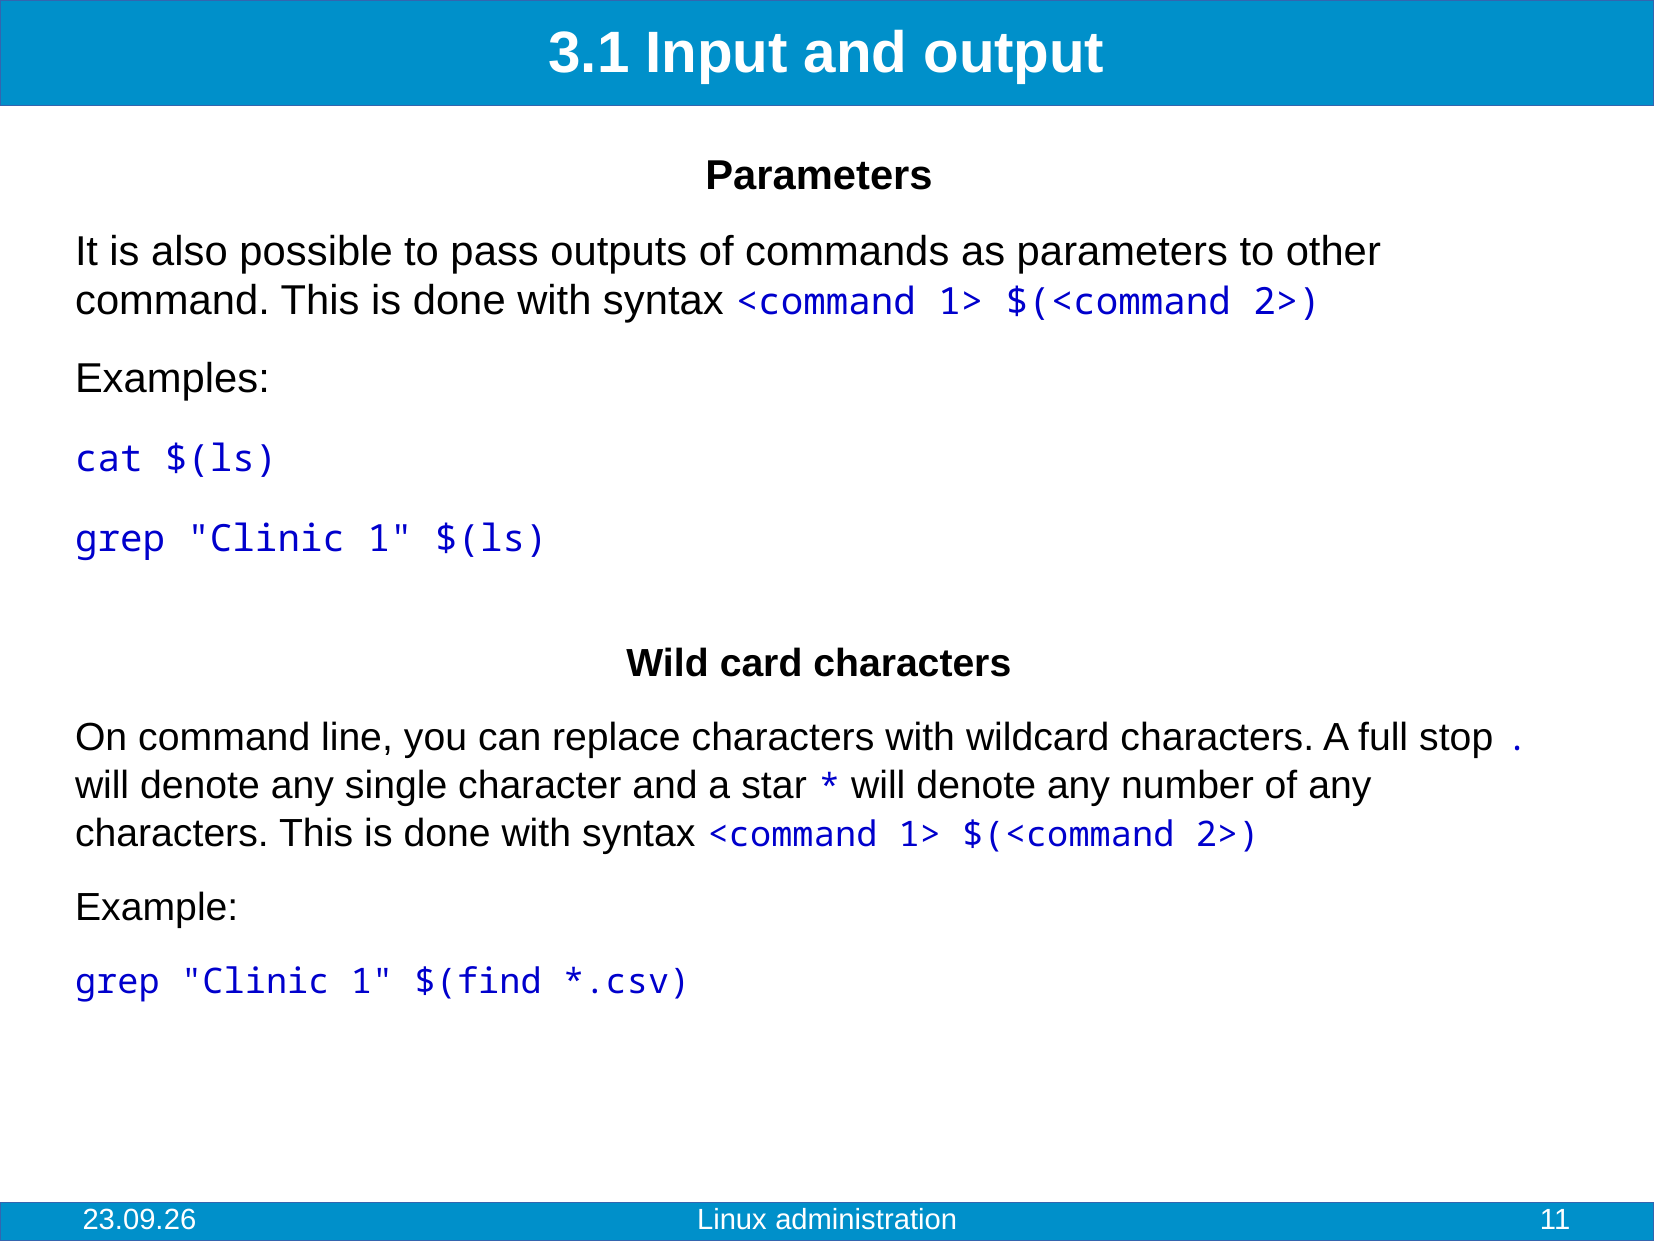

# 3.1 Input and output
Parameters
It is also possible to pass outputs of commands as parameters to other command. This is done with syntax <command 1> $(<command 2>)
Examples:
cat $(ls)
grep "Clinic 1" $(ls)
Wild card characters
On command line, you can replace characters with wildcard characters. A full stop . will denote any single character and a star * will denote any number of any characters. This is done with syntax <command 1> $(<command 2>)
Example:
grep "Clinic 1" $(find *.csv)
Linux administration
11